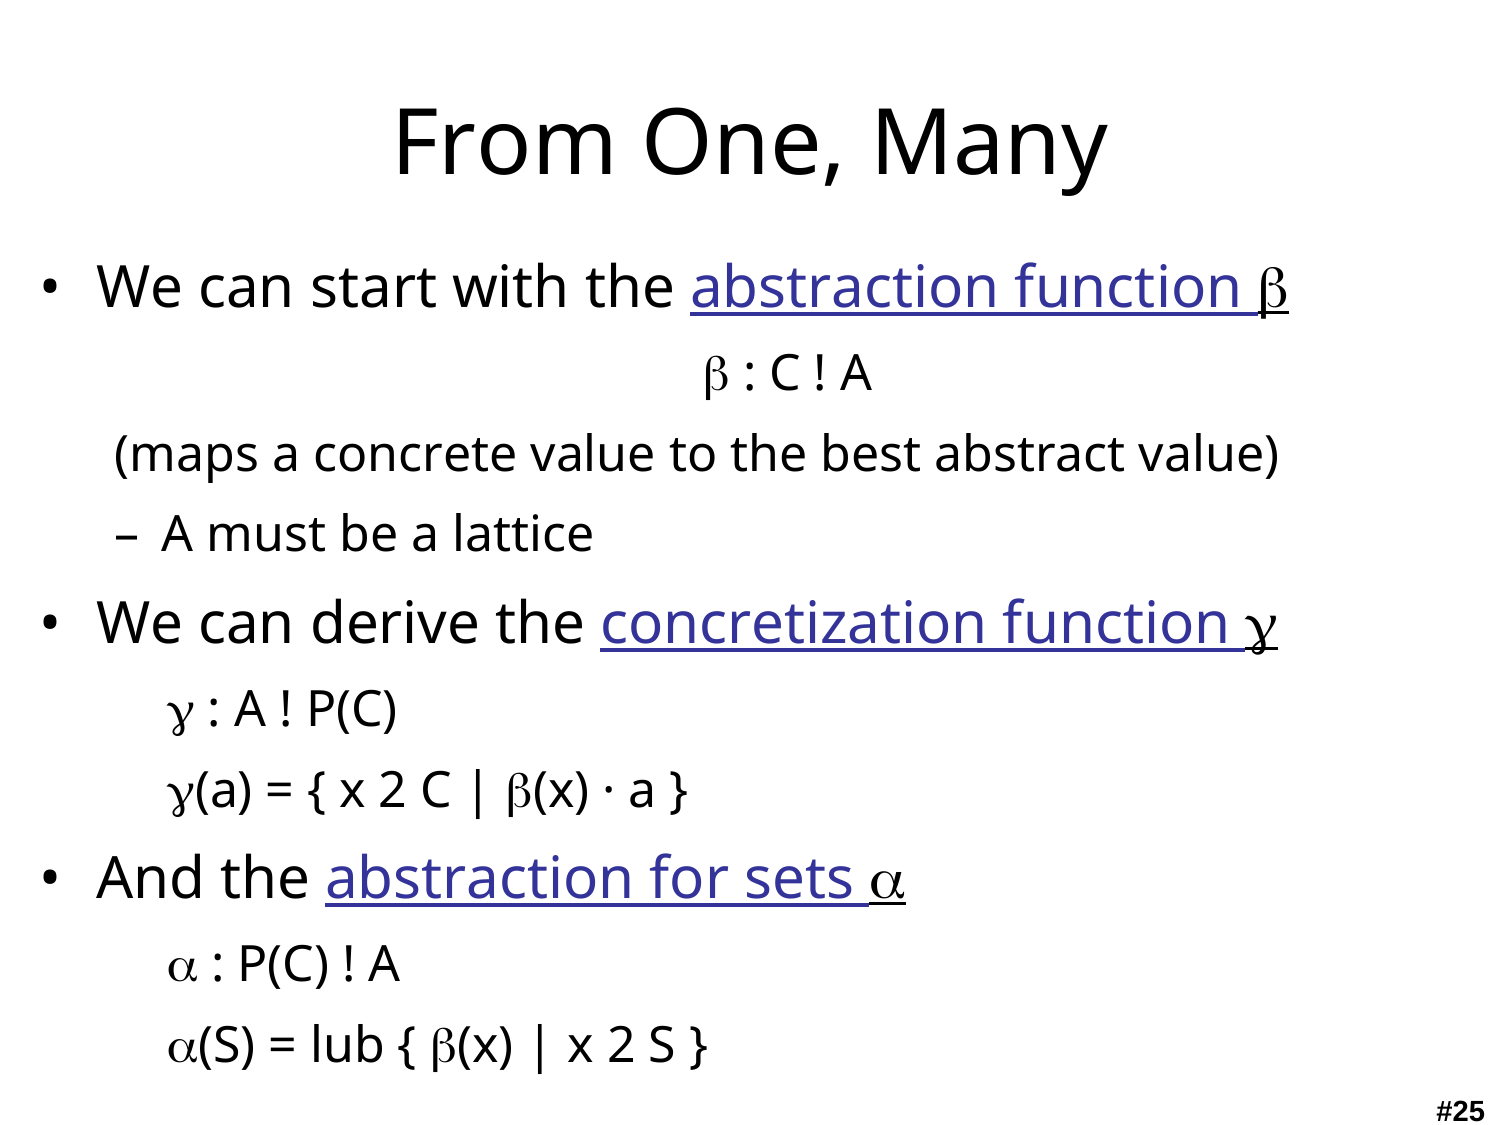

# From One, Many
We can start with the abstraction function 
 : C ! A
(maps a concrete value to the best abstract value)
A must be a lattice
We can derive the concretization function 
  : A ! P(C)
 (a) = { x 2 C | (x) · a }
And the abstraction for sets 
  : P(C) ! A
 (S) = lub { (x) | x 2 S }
25